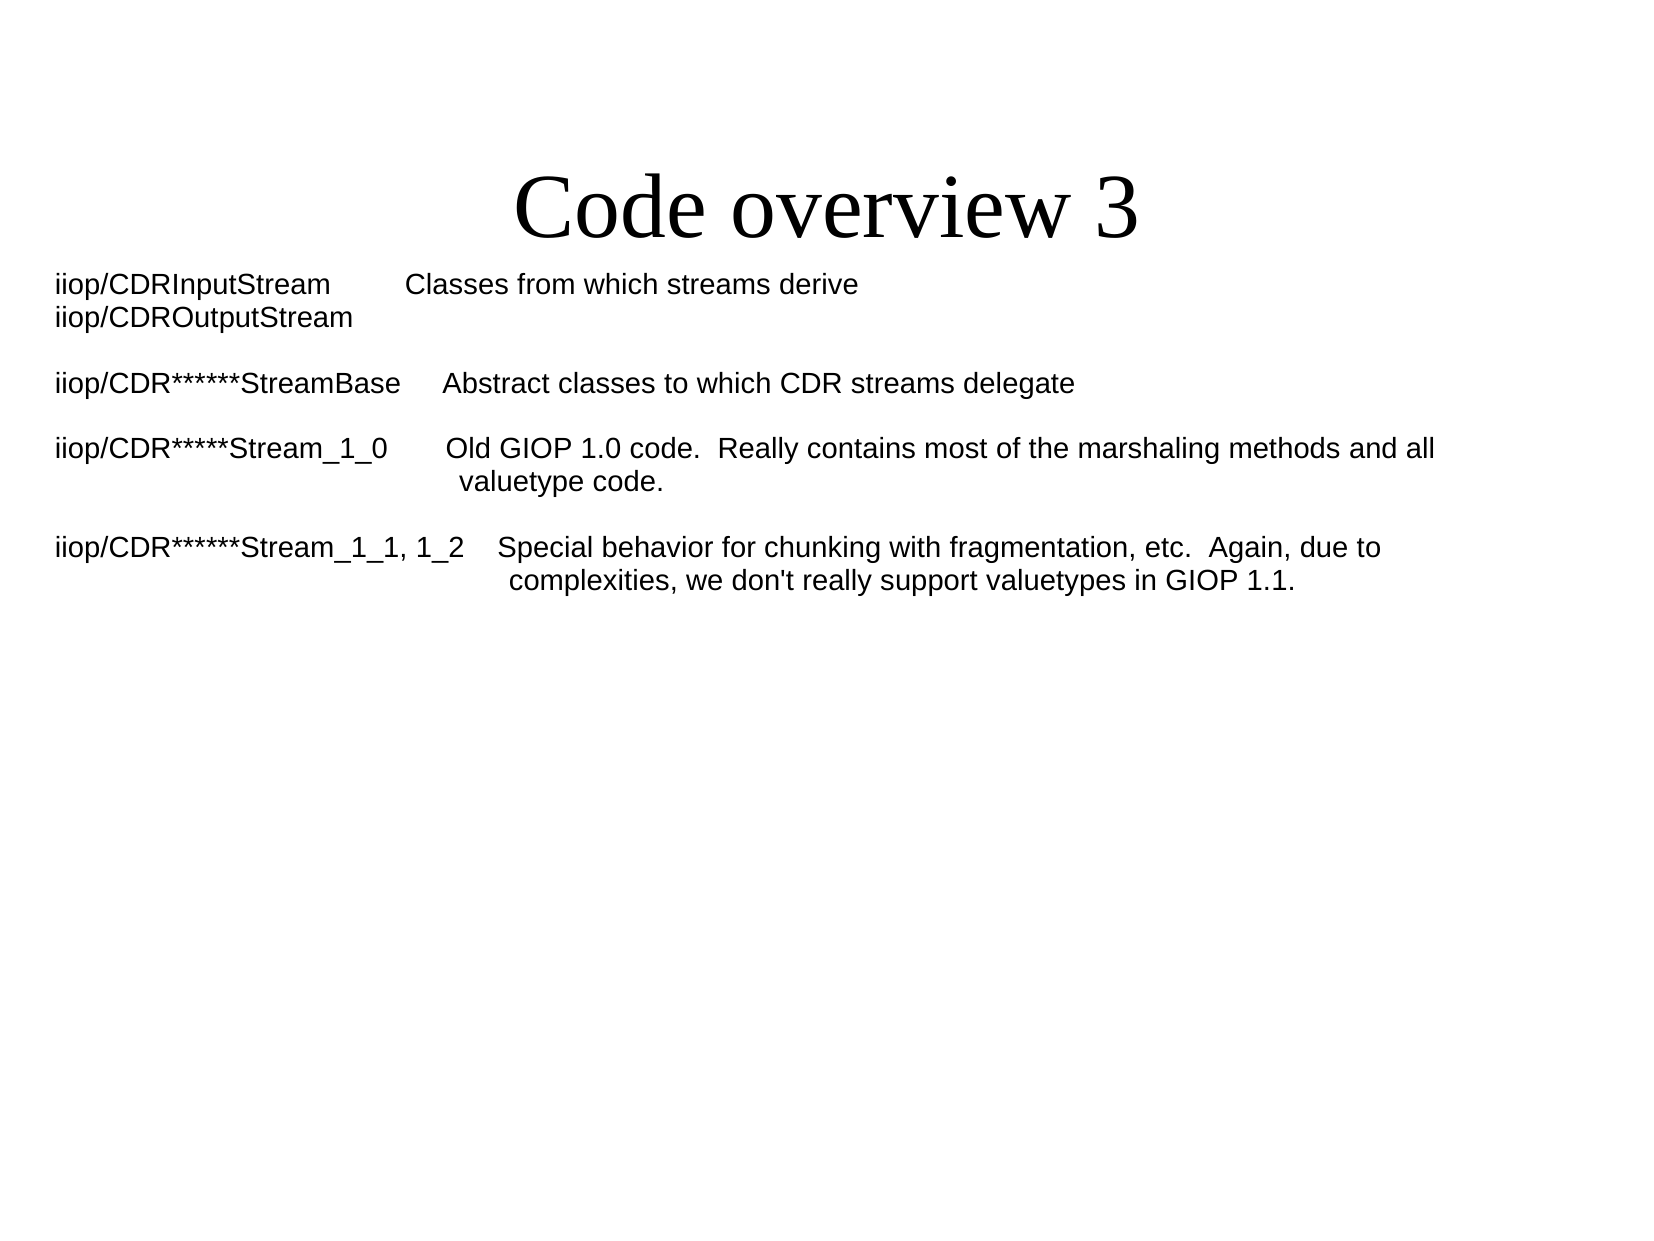

# Code overview 3
iiop/CDRInputStream Classes from which streams derive
iiop/CDROutputStream
iiop/CDR******StreamBase Abstract classes to which CDR streams delegate
iiop/CDR*****Stream_1_0 Old GIOP 1.0 code. Really contains most of the marshaling methods and all
 valuetype code.
iiop/CDR******Stream_1_1, 1_2 Special behavior for chunking with fragmentation, etc. Again, due to
 complexities, we don't really support valuetypes in GIOP 1.1.